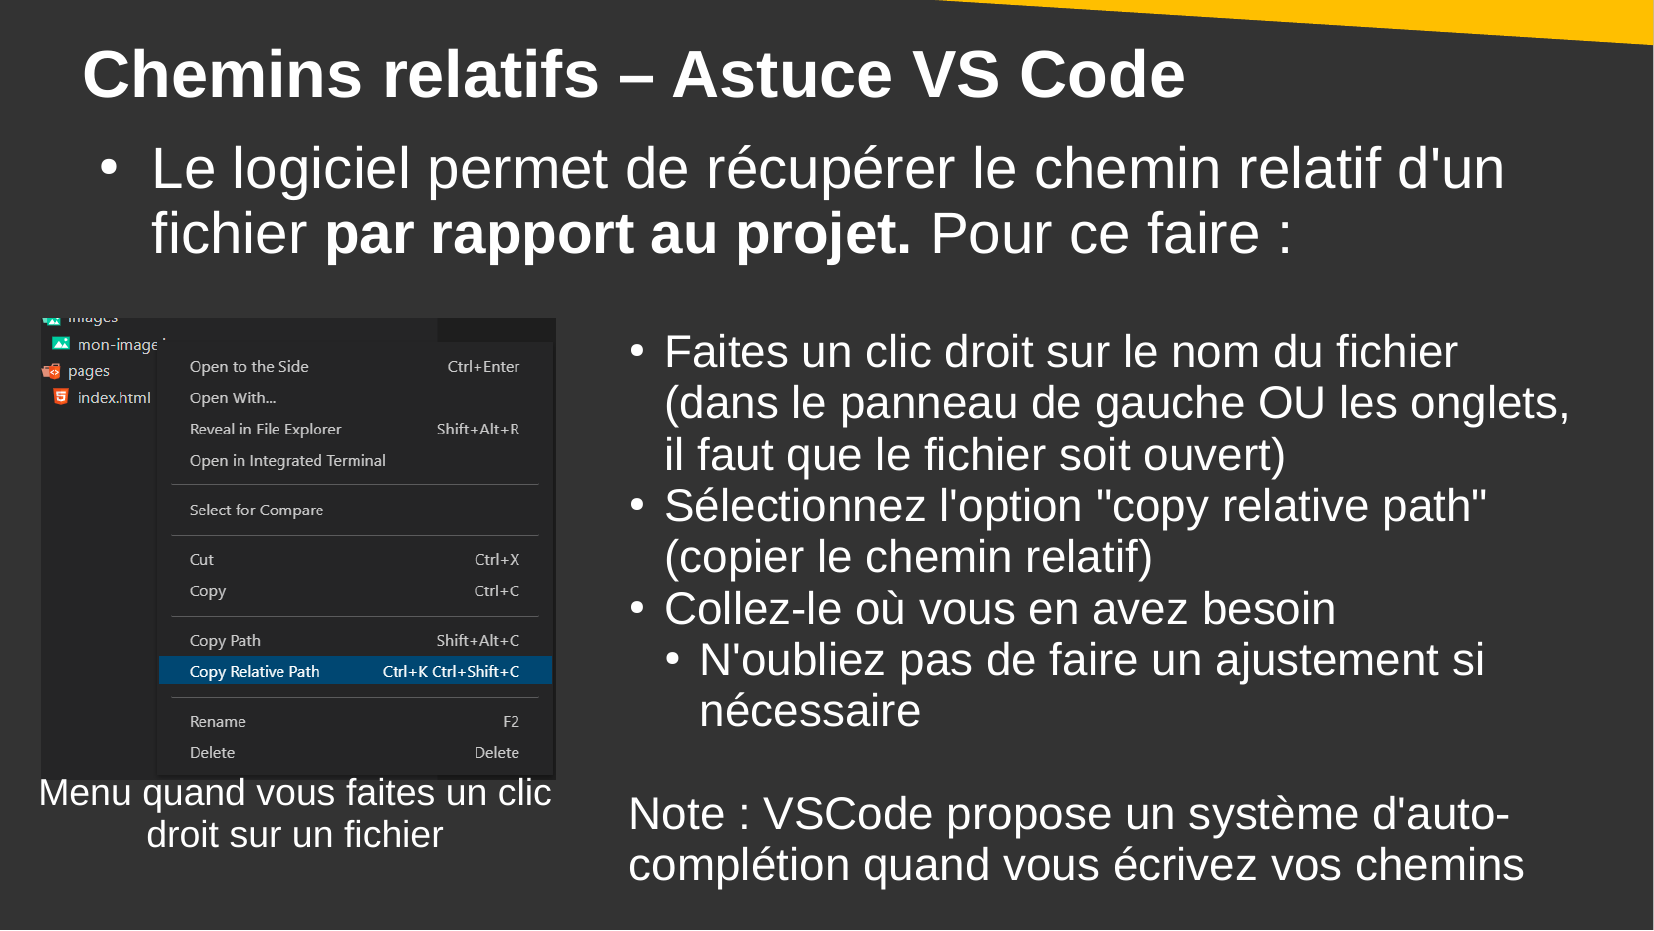

# Chemins relatifs – Astuce VS Code
Le logiciel permet de récupérer le chemin relatif d'un fichier par rapport au projet. Pour ce faire :
Faites un clic droit sur le nom du fichier (dans le panneau de gauche OU les onglets, il faut que le fichier soit ouvert)
Sélectionnez l'option "copy relative path" (copier le chemin relatif)
Collez-le où vous en avez besoin
N'oubliez pas de faire un ajustement si nécessaire
Note : VSCode propose un système d'auto-complétion quand vous écrivez vos chemins
Menu quand vous faites un clic droit sur un fichier